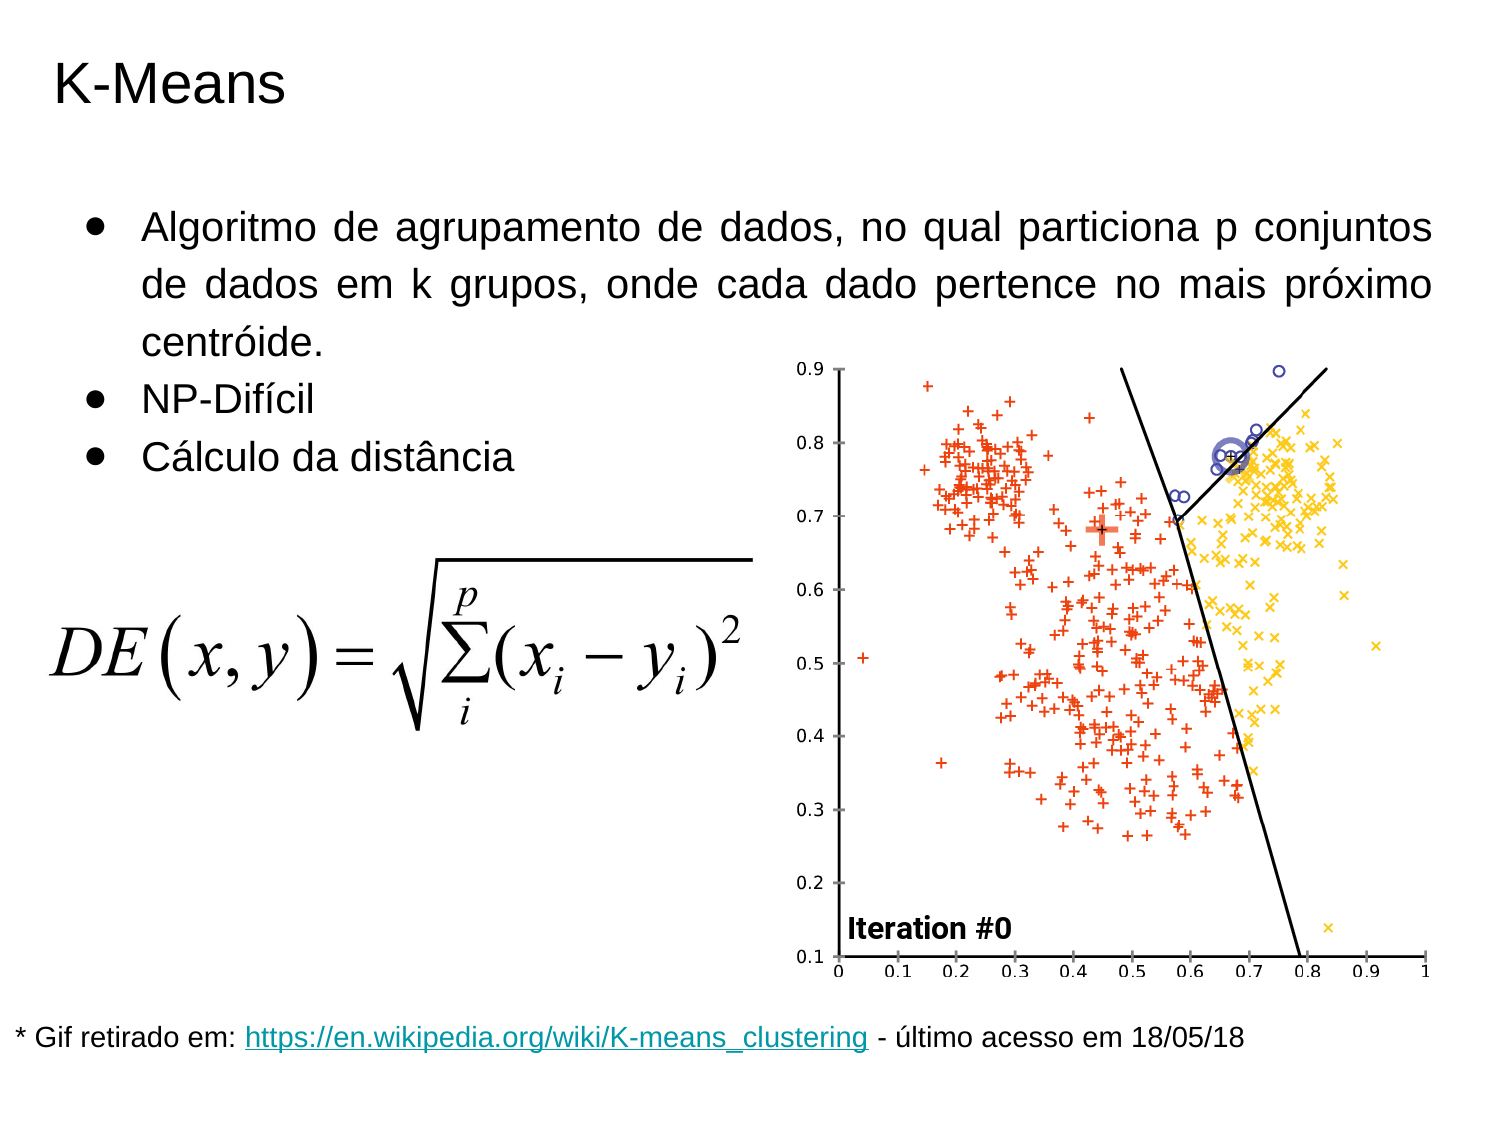

# K-Means
Algoritmo de agrupamento de dados, no qual particiona p conjuntos de dados em k grupos, onde cada dado pertence no mais próximo centróide.
NP-Difícil
Cálculo da distância
* Gif retirado em: https://en.wikipedia.org/wiki/K-means_clustering - último acesso em 18/05/18